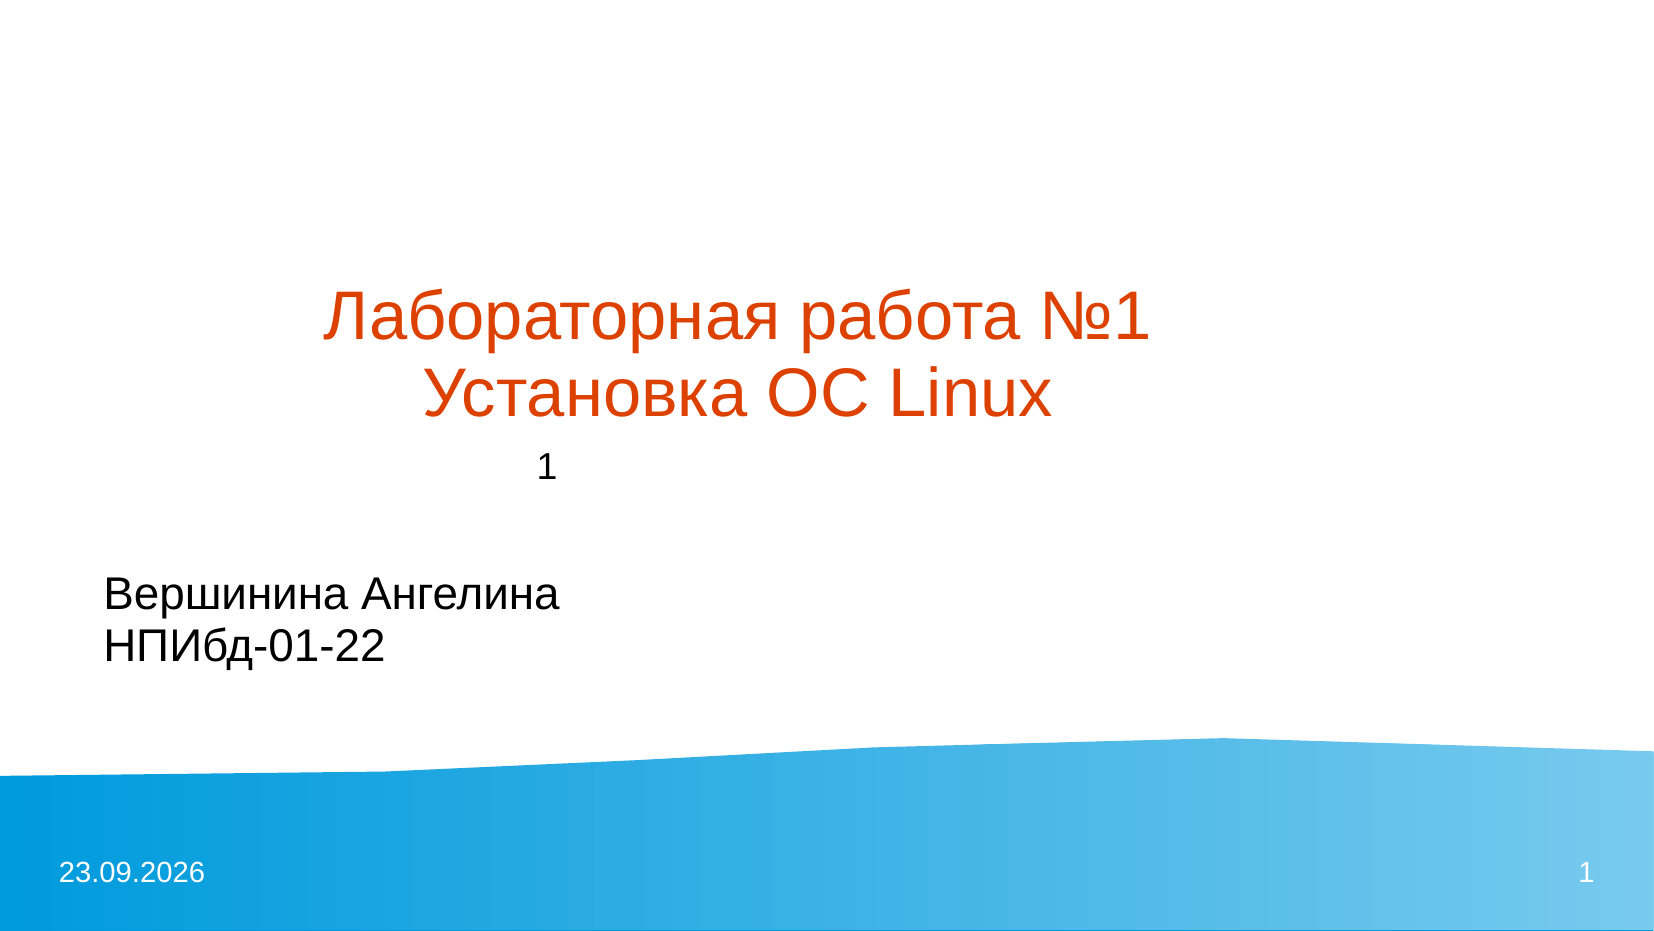

# Лабораторная работа №1 Установка ОС Linux
Вершинина Ангелина
НПИбд-01-22